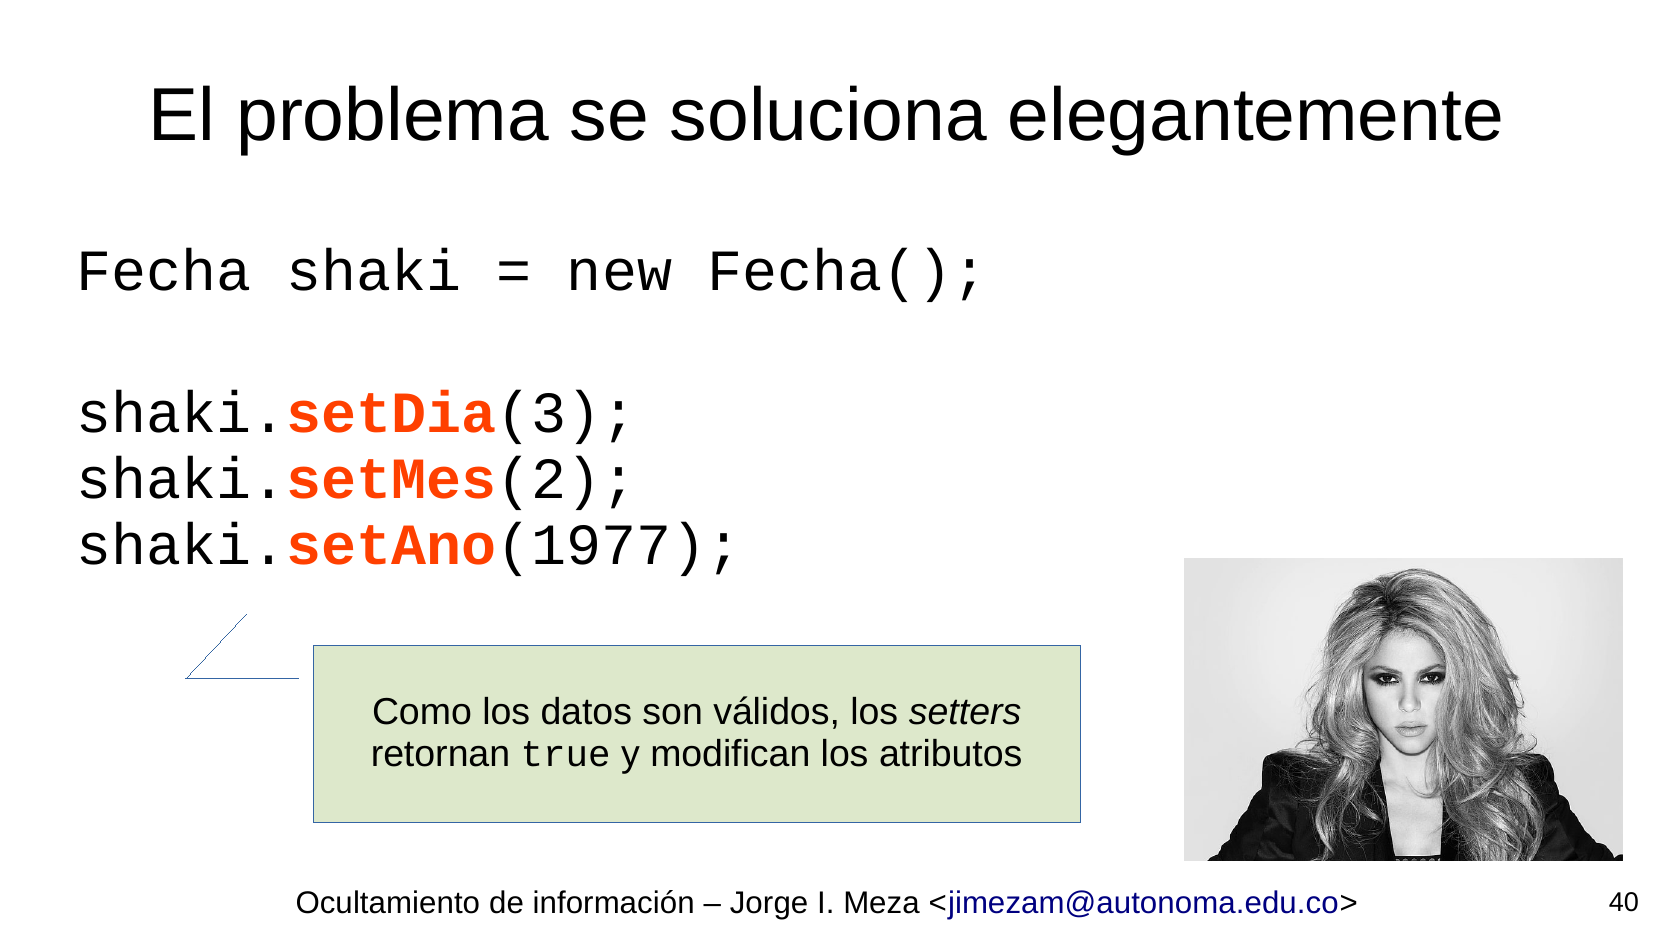

# El problema se soluciona elegantemente
Fecha shaki = new Fecha();
shaki.setDia(3);
shaki.setMes(2);
shaki.setAno(1977);
Como los datos son válidos, los setters retornan true y modifican los atributos